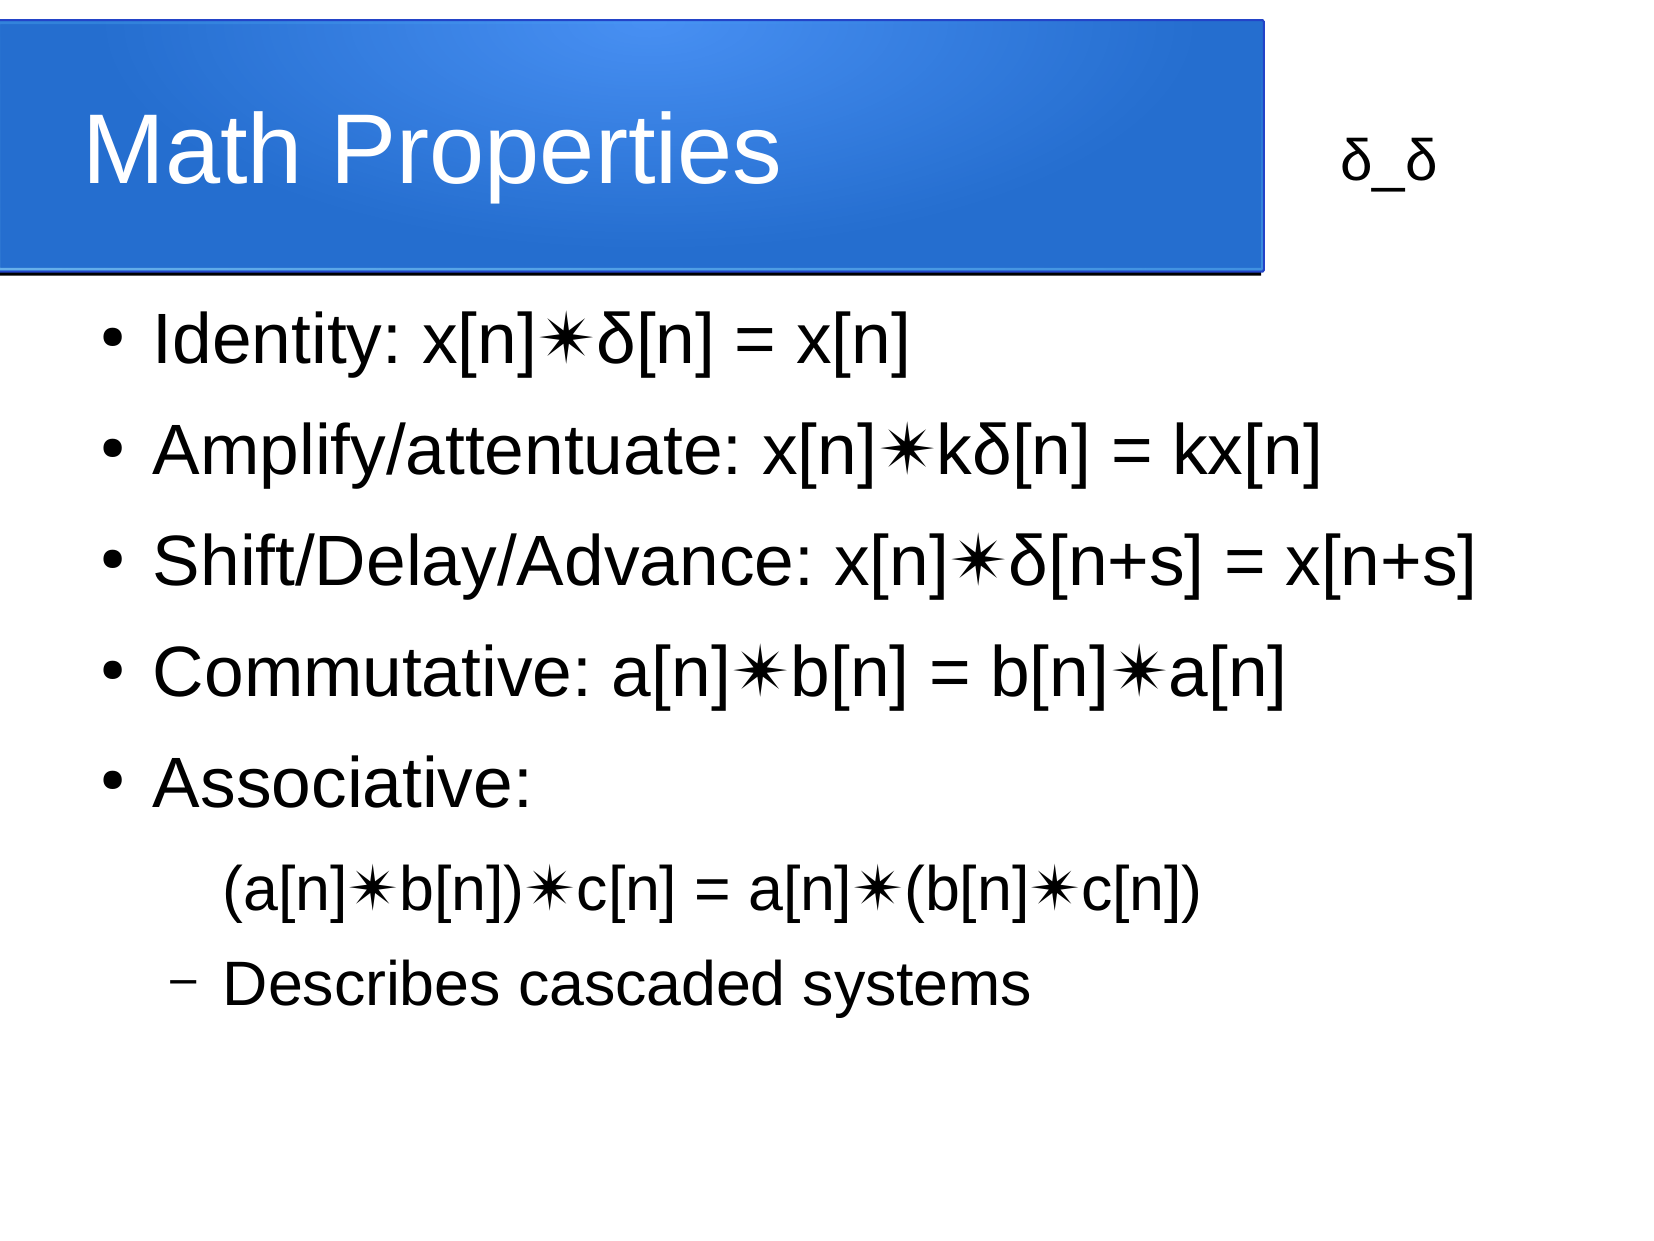

# Math Properties
δ_δ
Identity: x[n]✴δ[n] = x[n]
Amplify/attentuate: x[n]✴kδ[n] = kx[n]
Shift/Delay/Advance: x[n]✴δ[n+s] = x[n+s]
Commutative: a[n]✴b[n] = b[n]✴a[n]
Associative:
(a[n]✴b[n])✴c[n] = a[n]✴(b[n]✴c[n])
Describes cascaded systems